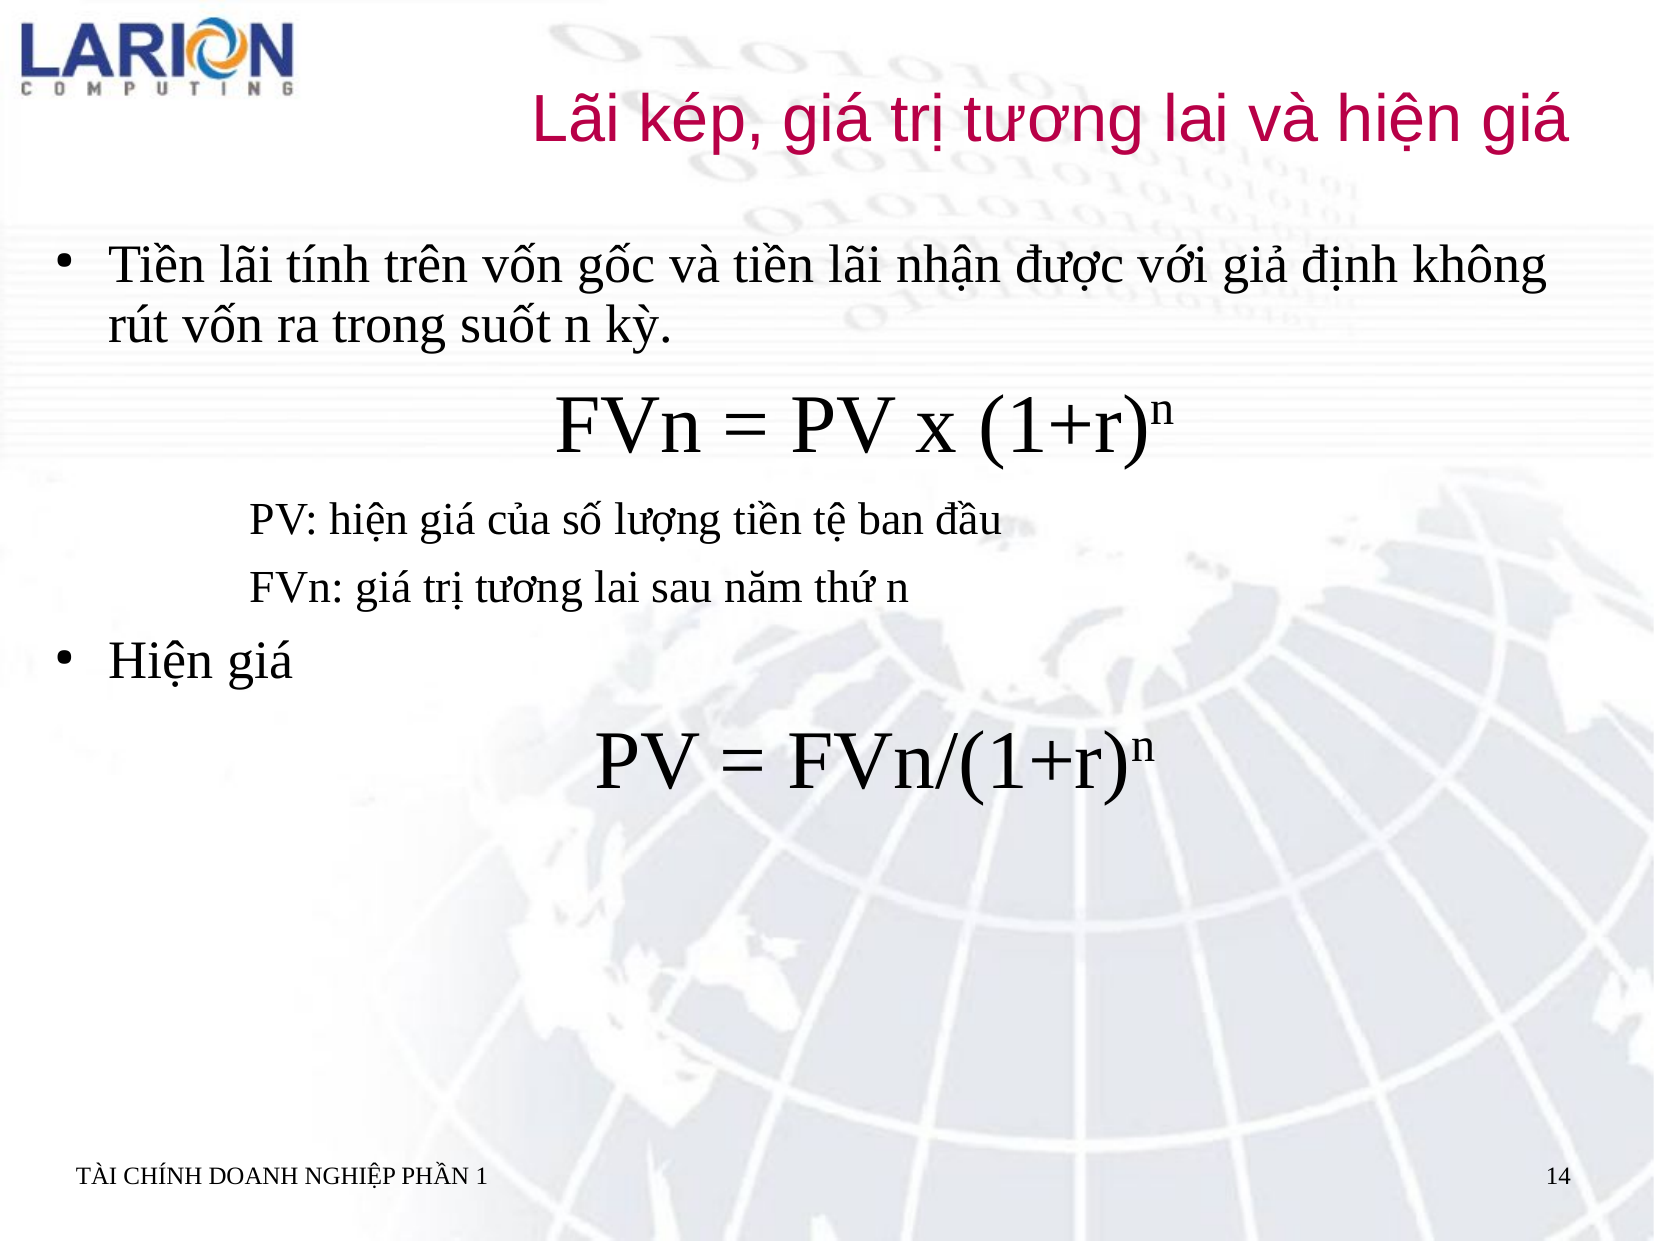

# Lãi kép, giá trị tương lai và hiện giá
Tiền lãi tính trên vốn gốc và tiền lãi nhận được với giả định không rút vốn ra trong suốt n kỳ.
FVn = PV x (1+r)n
PV: hiện giá của số lượng tiền tệ ban đầu
FVn: giá trị tương lai sau năm thứ n
Hiện giá
PV = FVn/(1+r)n
TÀI CHÍNH DOANH NGHIỆP PHẦN 1
14